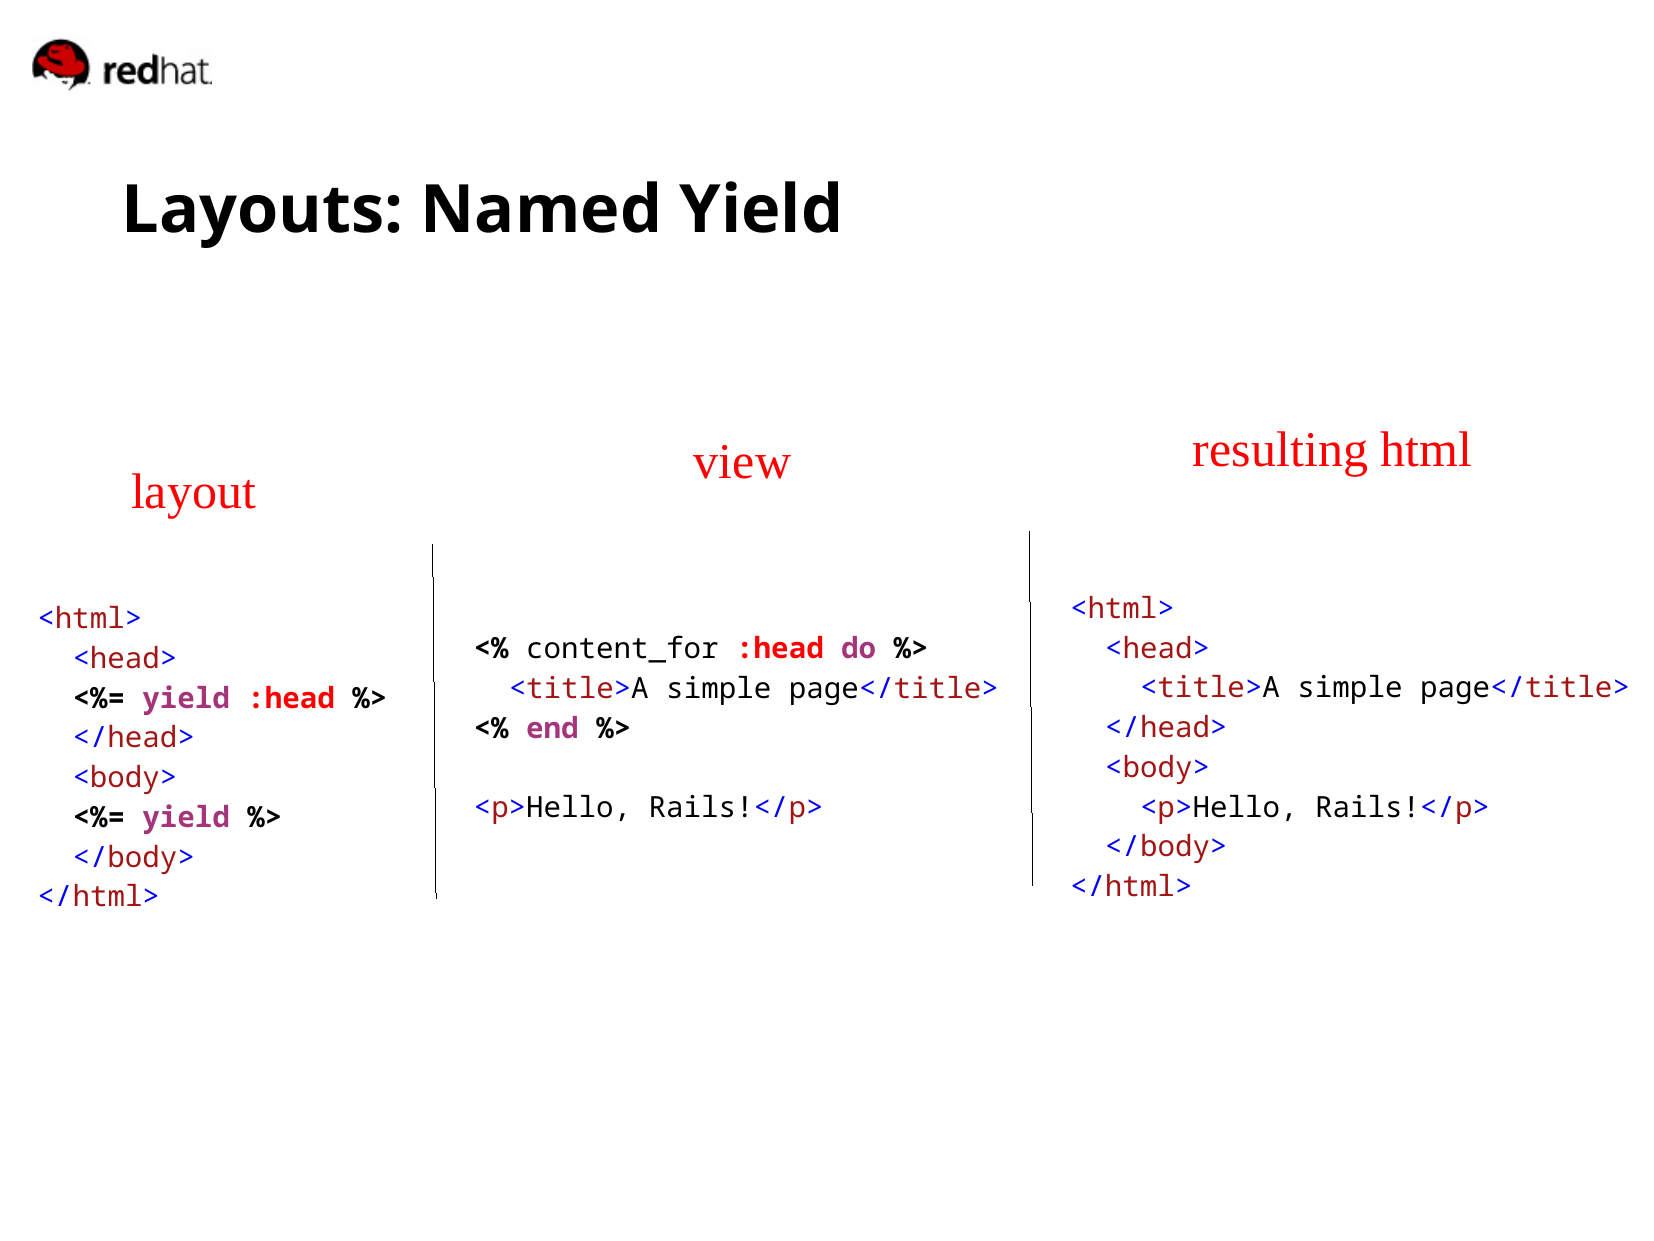

# Layouts: Named Yield
resulting html
view
layout
<html>
 <head>
 <title>A simple page</title>
 </head>
 <body>
 <p>Hello, Rails!</p>
 </body>
</html>
<html>
 <head>
 <%= yield :head %>
 </head>
 <body>
 <%= yield %>
 </body>
</html>
<% content_for :head do %>
 <title>A simple page</title>
<% end %>
<p>Hello, Rails!</p>